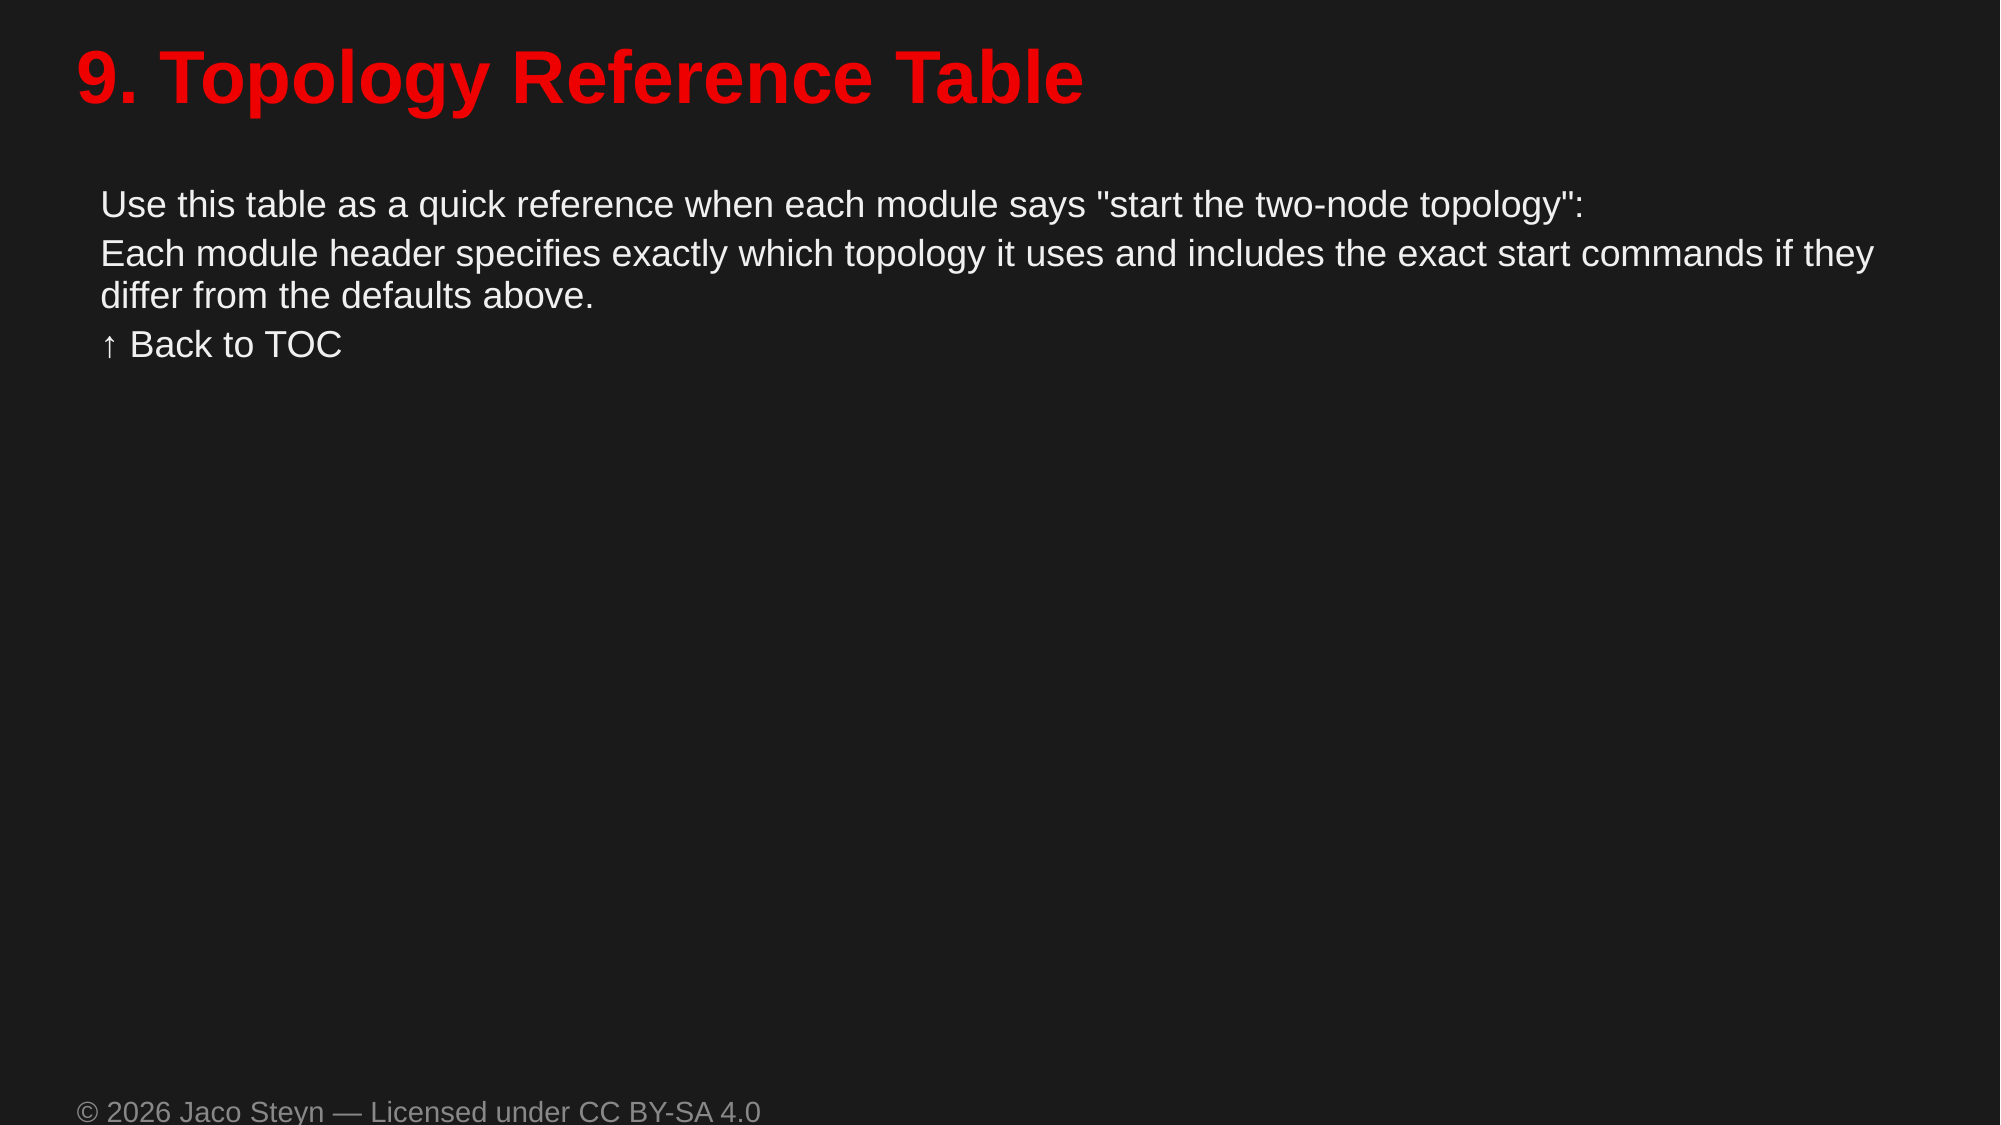

9. Topology Reference Table
Use this table as a quick reference when each module says "start the two-node topology":
Each module header specifies exactly which topology it uses and includes the exact start commands if they differ from the defaults above.
↑ Back to TOC
© 2026 Jaco Steyn — Licensed under CC BY-SA 4.0